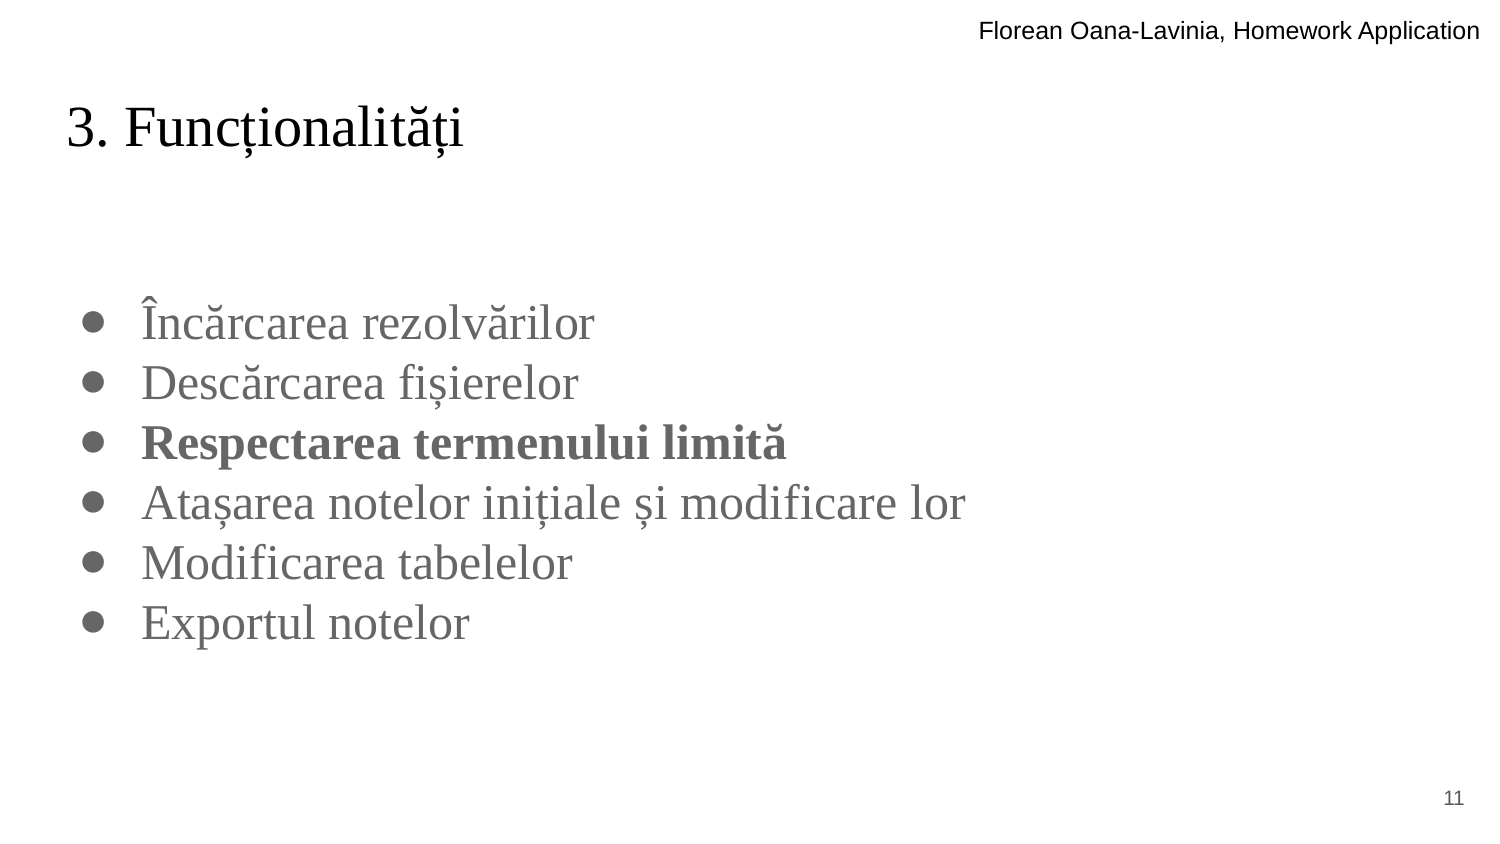

Florean Oana-Lavinia, Homework Application
# 3. Funcționalități
Încărcarea rezolvărilor
Descărcarea fișierelor
Respectarea termenului limită
Atașarea notelor inițiale și modificare lor
Modificarea tabelelor
Exportul notelor